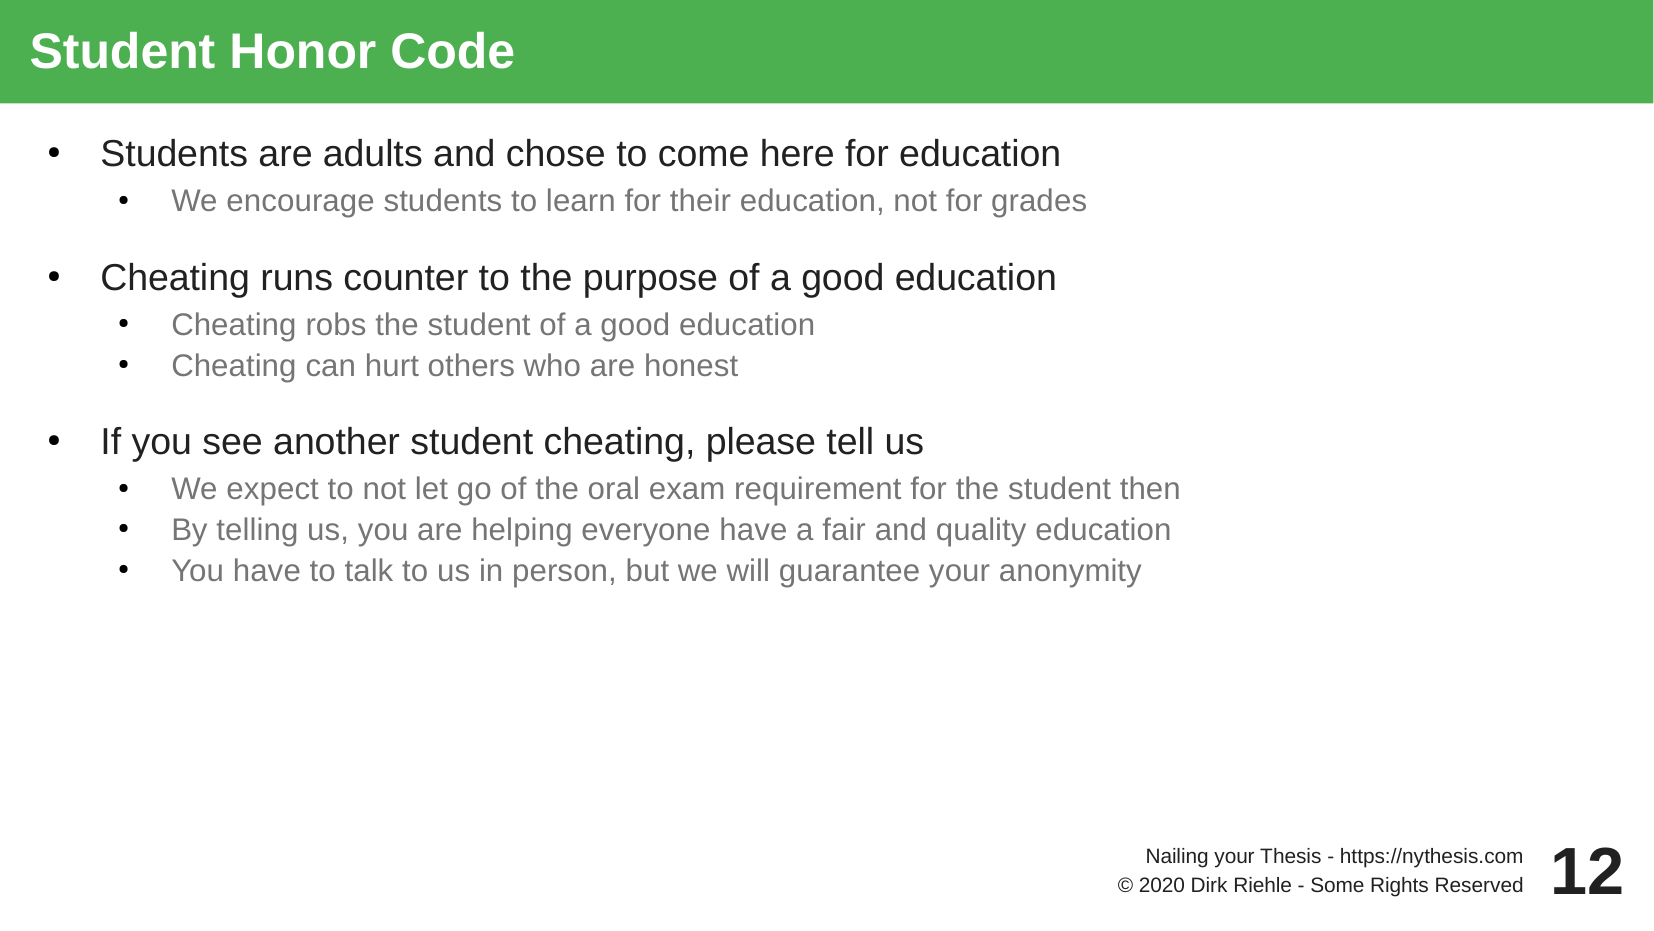

# Student Honor Code
Students are adults and chose to come here for education
We encourage students to learn for their education, not for grades
Cheating runs counter to the purpose of a good education
Cheating robs the student of a good education
Cheating can hurt others who are honest
If you see another student cheating, please tell us
We expect to not let go of the oral exam requirement for the student then
By telling us, you are helping everyone have a fair and quality education
You have to talk to us in person, but we will guarantee your anonymity
Nailing your Thesis - https://nythesis.com
12
© 2020 Dirk Riehle - Some Rights Reserved